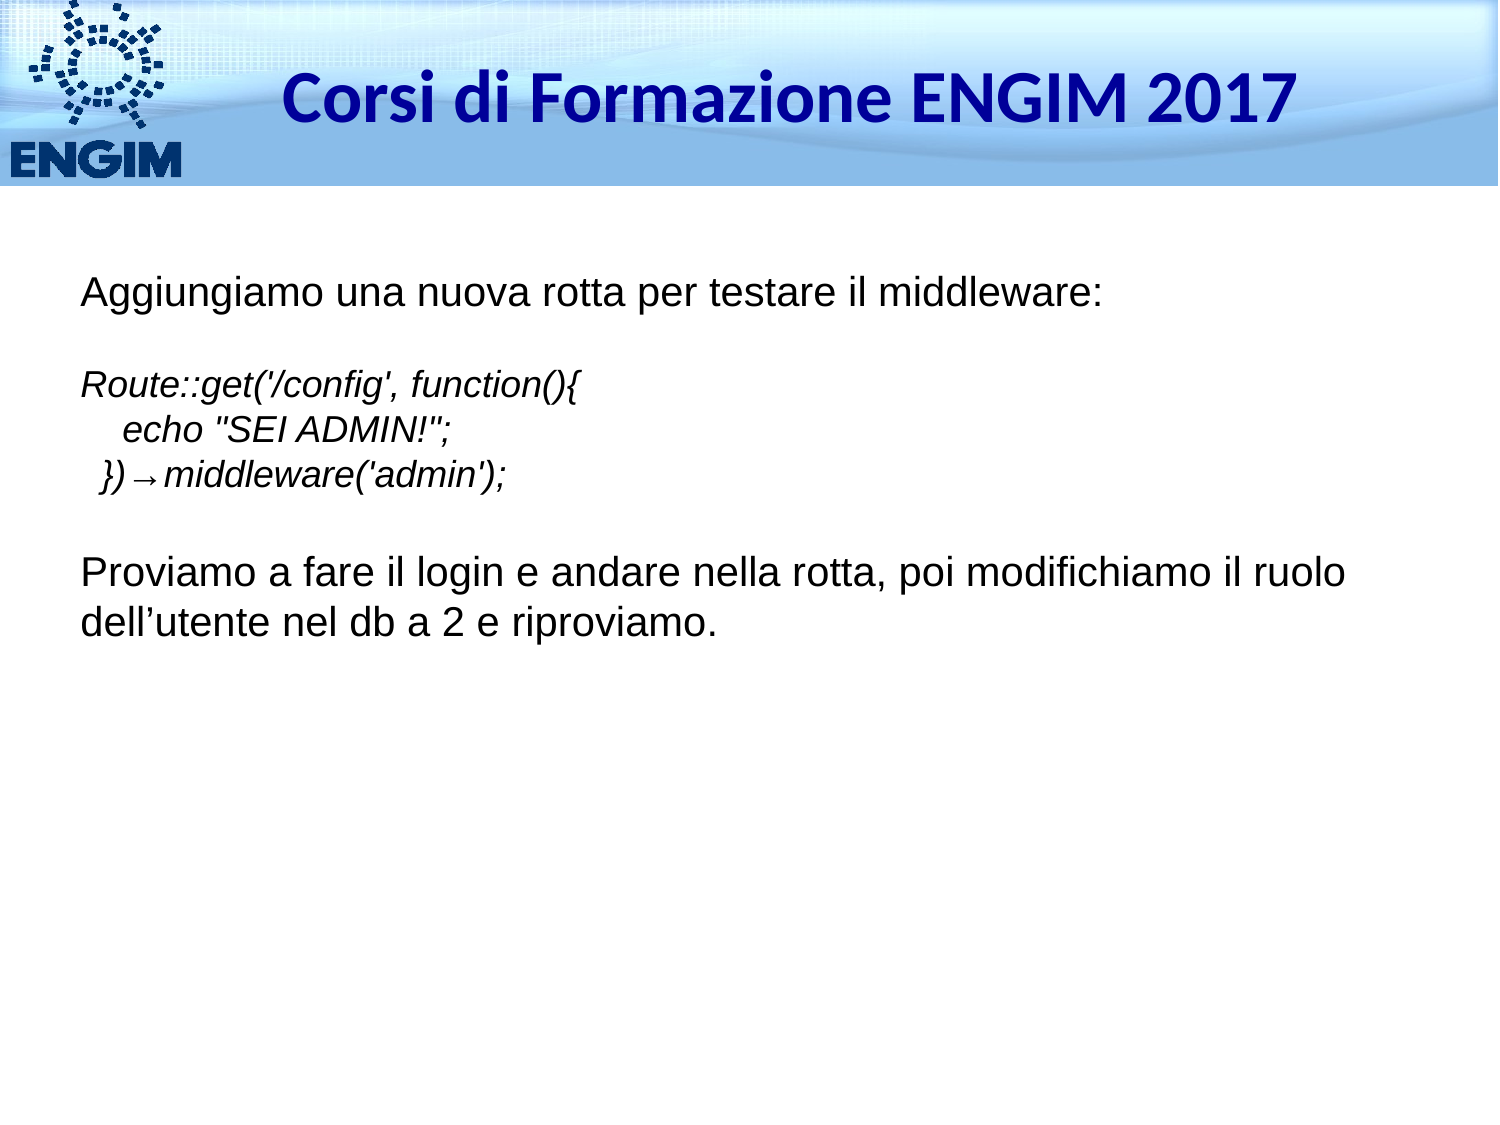

Corsi di Formazione ENGIM 2017
Aggiungiamo una nuova rotta per testare il middleware:
Route::get('/config', function(){
 echo "SEI ADMIN!";
 })→middleware('admin');
Proviamo a fare il login e andare nella rotta, poi modifichiamo il ruolo dell’utente nel db a 2 e riproviamo.